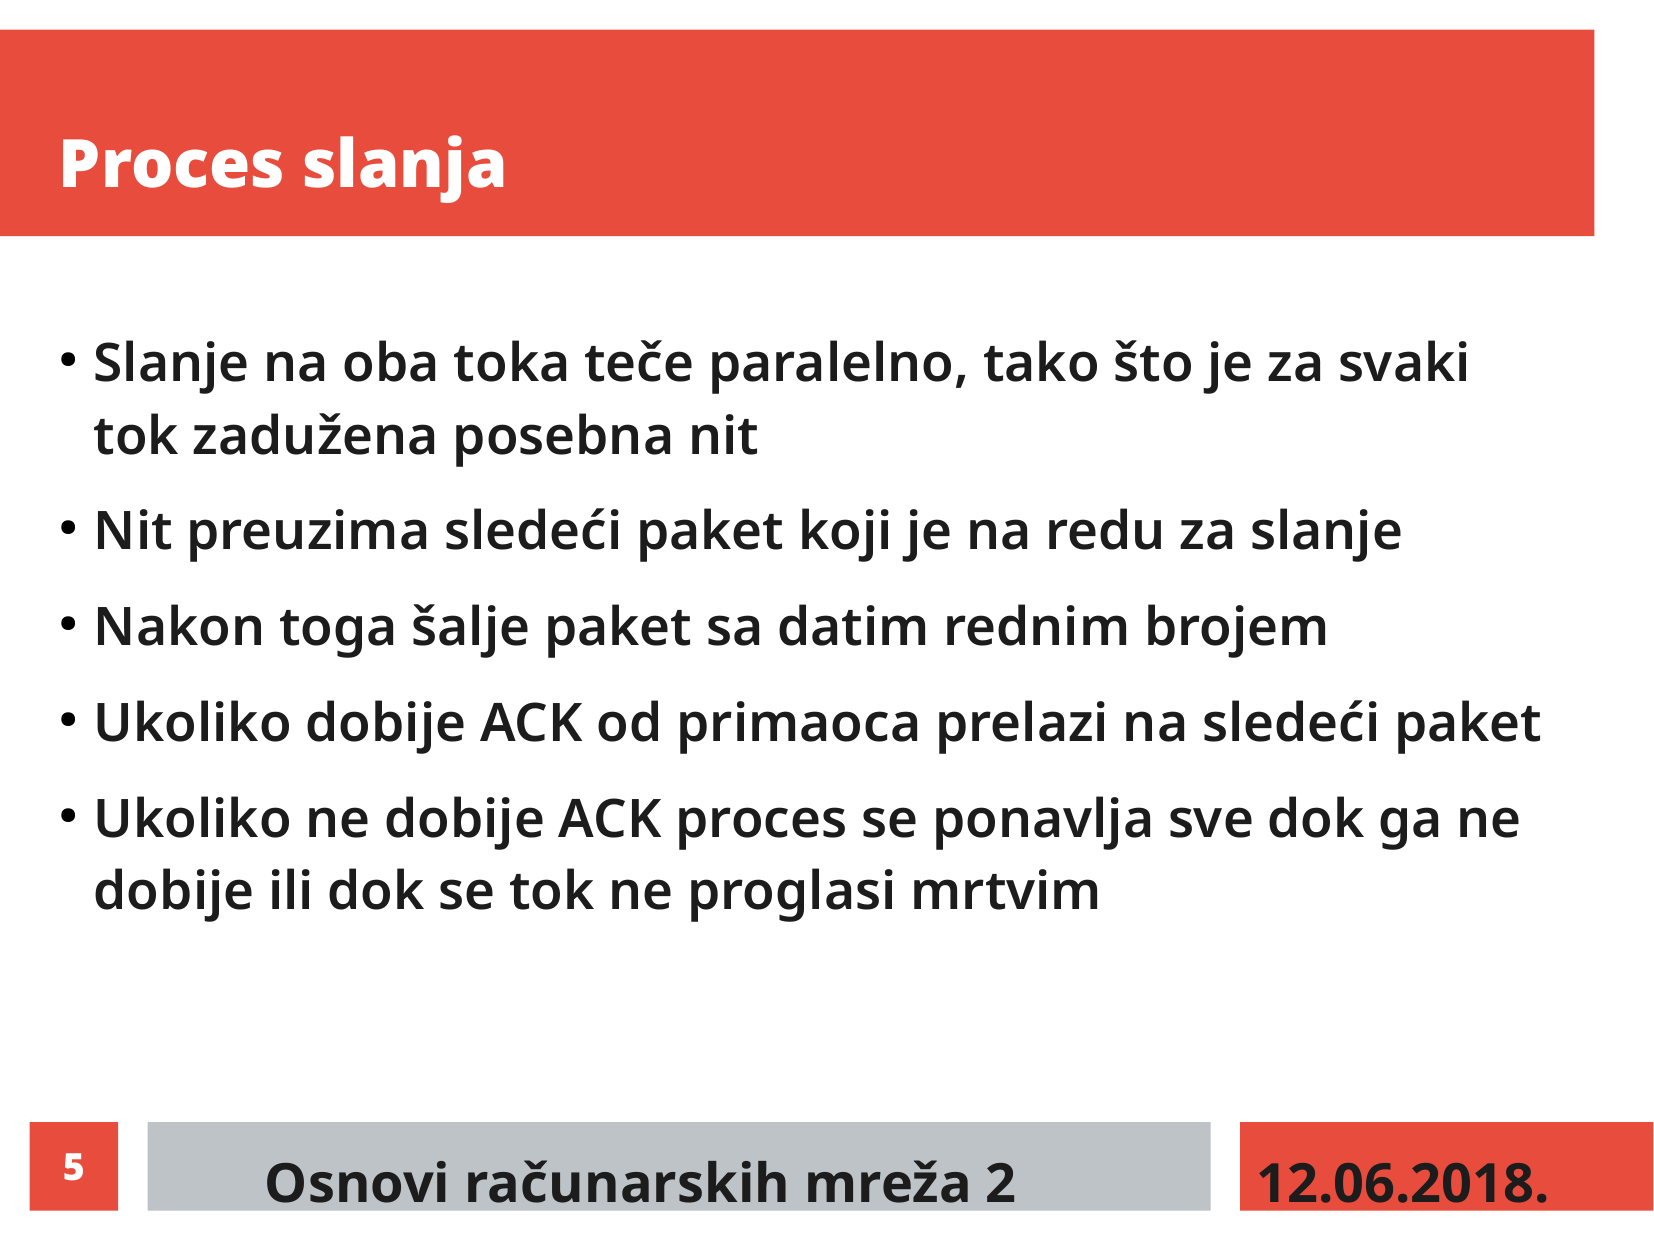

# Proces slanja
Slanje na oba toka teče paralelno, tako što je za svaki tok zadužena posebna nit
Nit preuzima sledeći paket koji je na redu za slanje
Nakon toga šalje paket sa datim rednim brojem
Ukoliko dobije ACK od primaoca prelazi na sledeći paket
Ukoliko ne dobije ACK proces se ponavlja sve dok ga ne dobije ili dok se tok ne proglasi mrtvim
5
Osnovi računarskih mreža 2
12.06.2018.